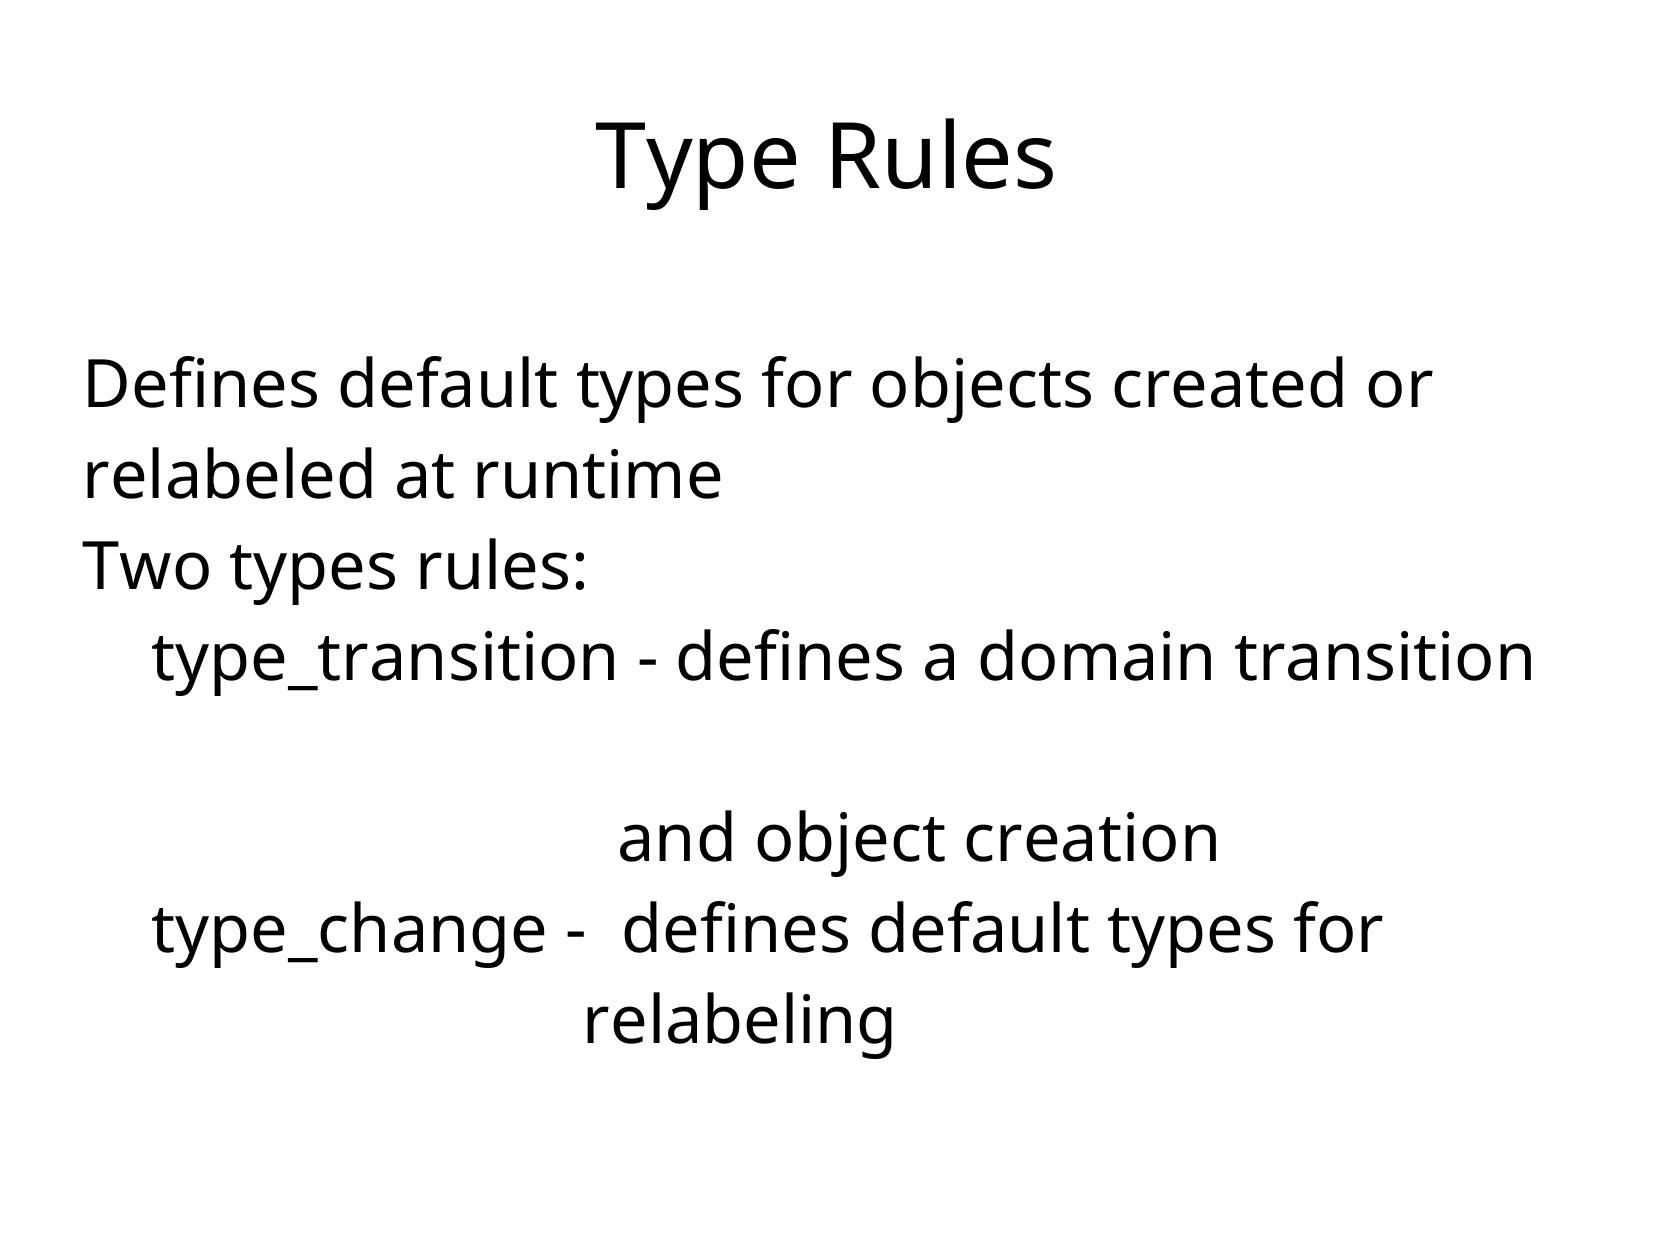

# Type Rules
Defines default types for objects created or relabeled at runtime
Two types rules:
 type_transition - defines a domain transition
 and object creation
 type_change - defines default types for
 relabeling